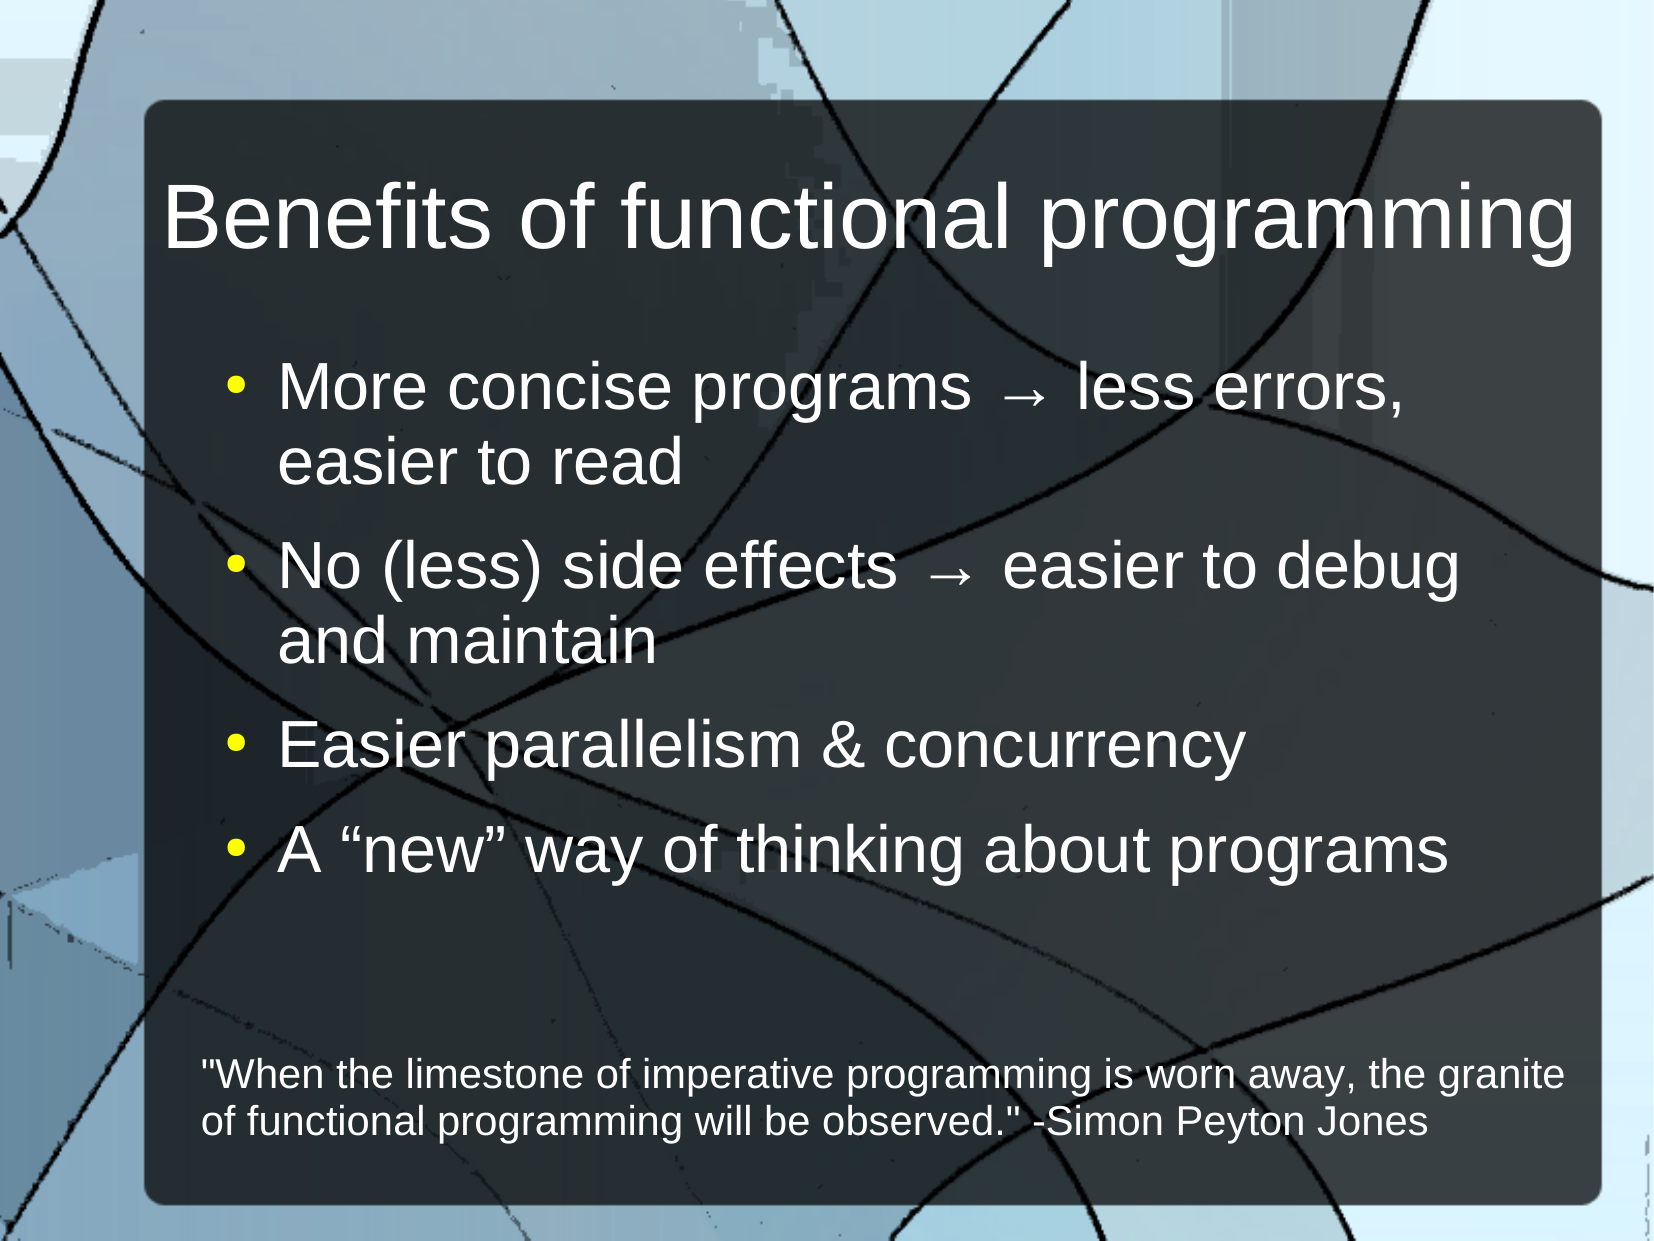

# Benefits of functional programming
More concise programs → less errors, easier to read
No (less) side effects → easier to debug and maintain
Easier parallelism & concurrency
A “new” way of thinking about programs
"When the limestone of imperative programming is worn away, the granite of functional programming will be observed." -Simon Peyton Jones